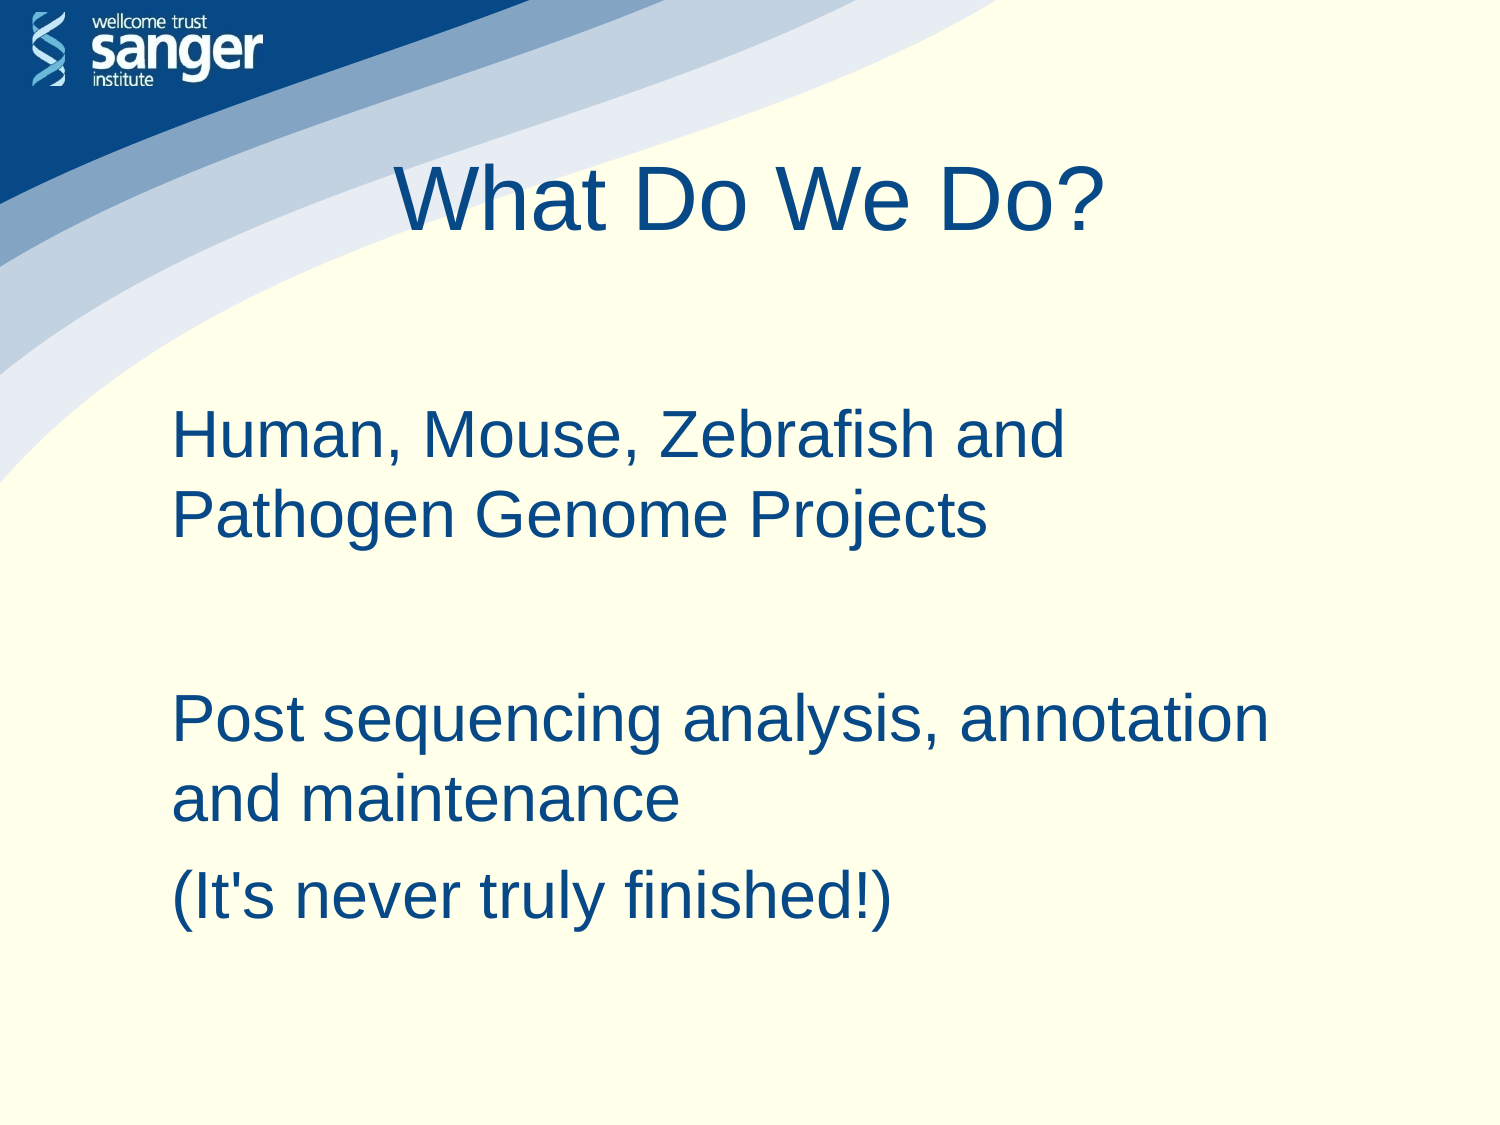

# What Do We Do?
Human, Mouse, Zebrafish and Pathogen Genome Projects
Post sequencing analysis, annotation and maintenance
(It's never truly finished!)